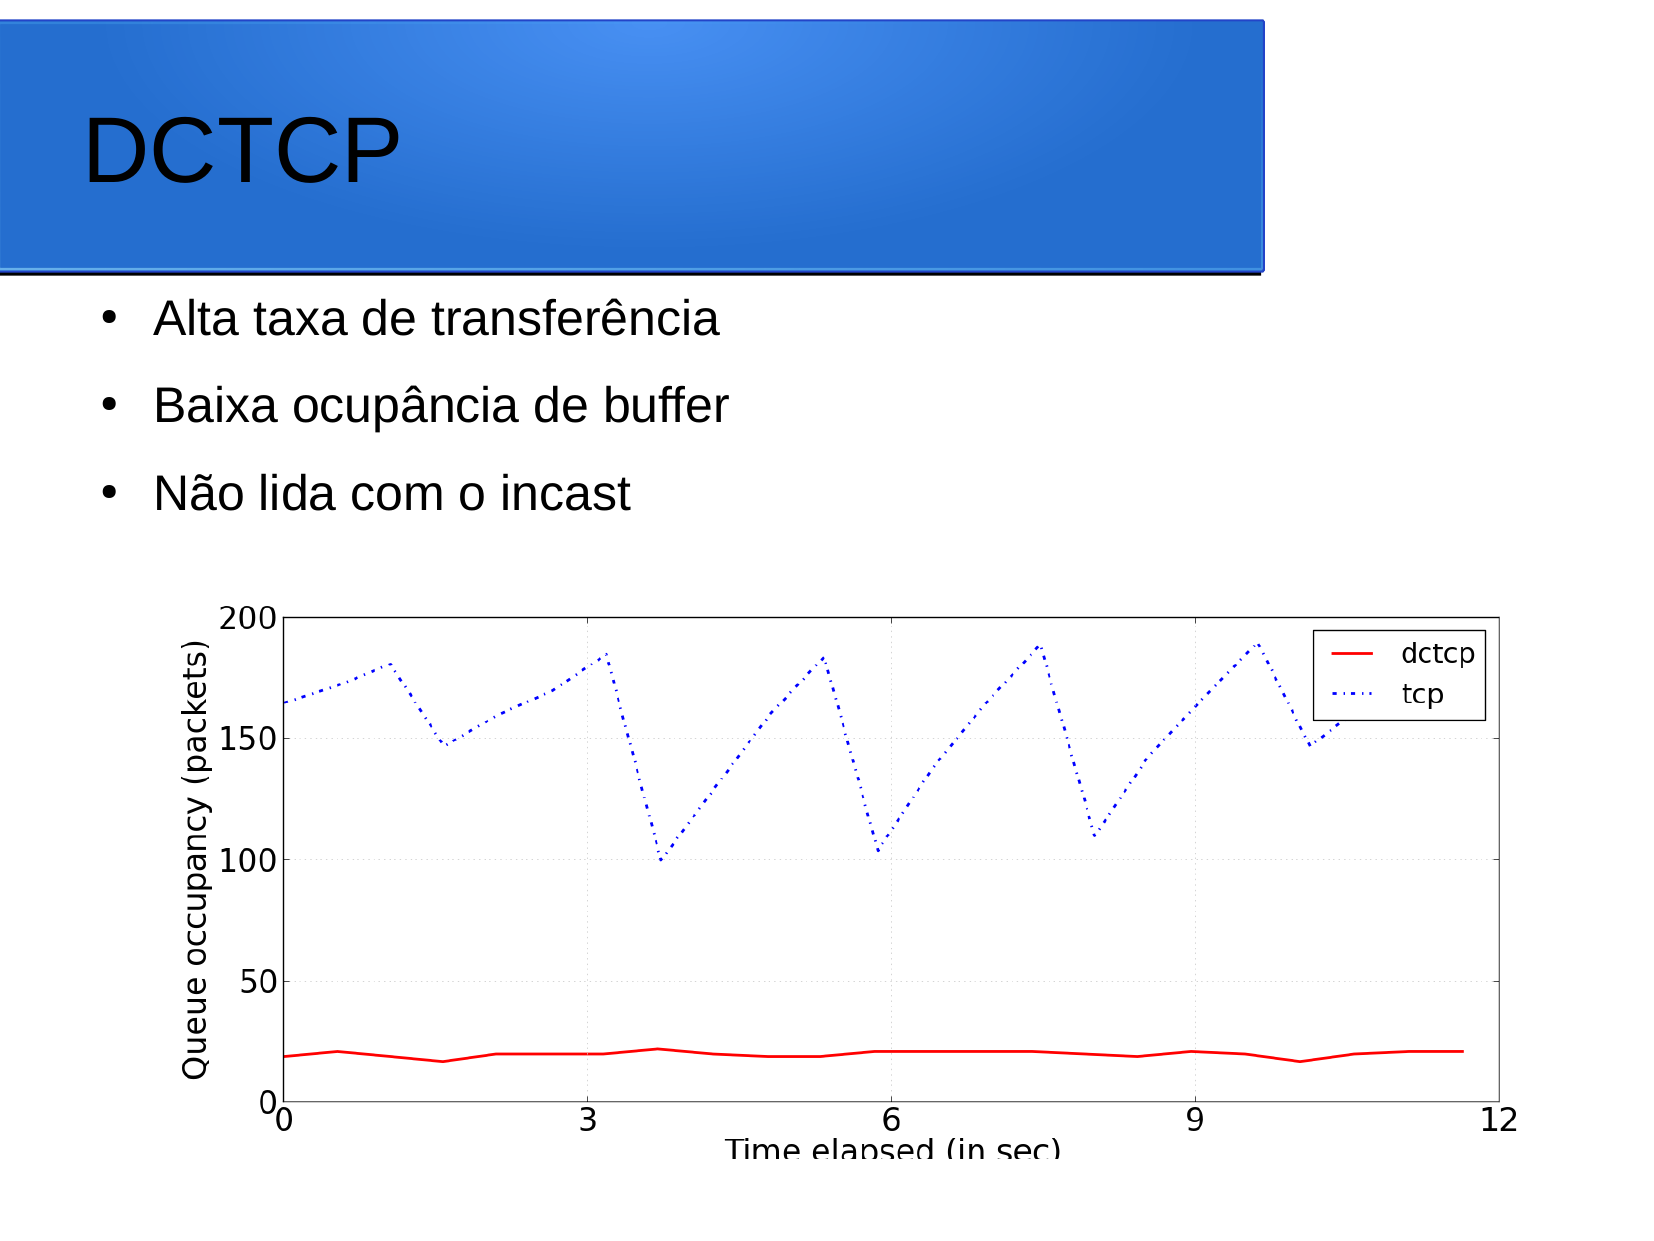

# DCTCP
Alta taxa de transferência
Baixa ocupância de buffer
Não lida com o incast